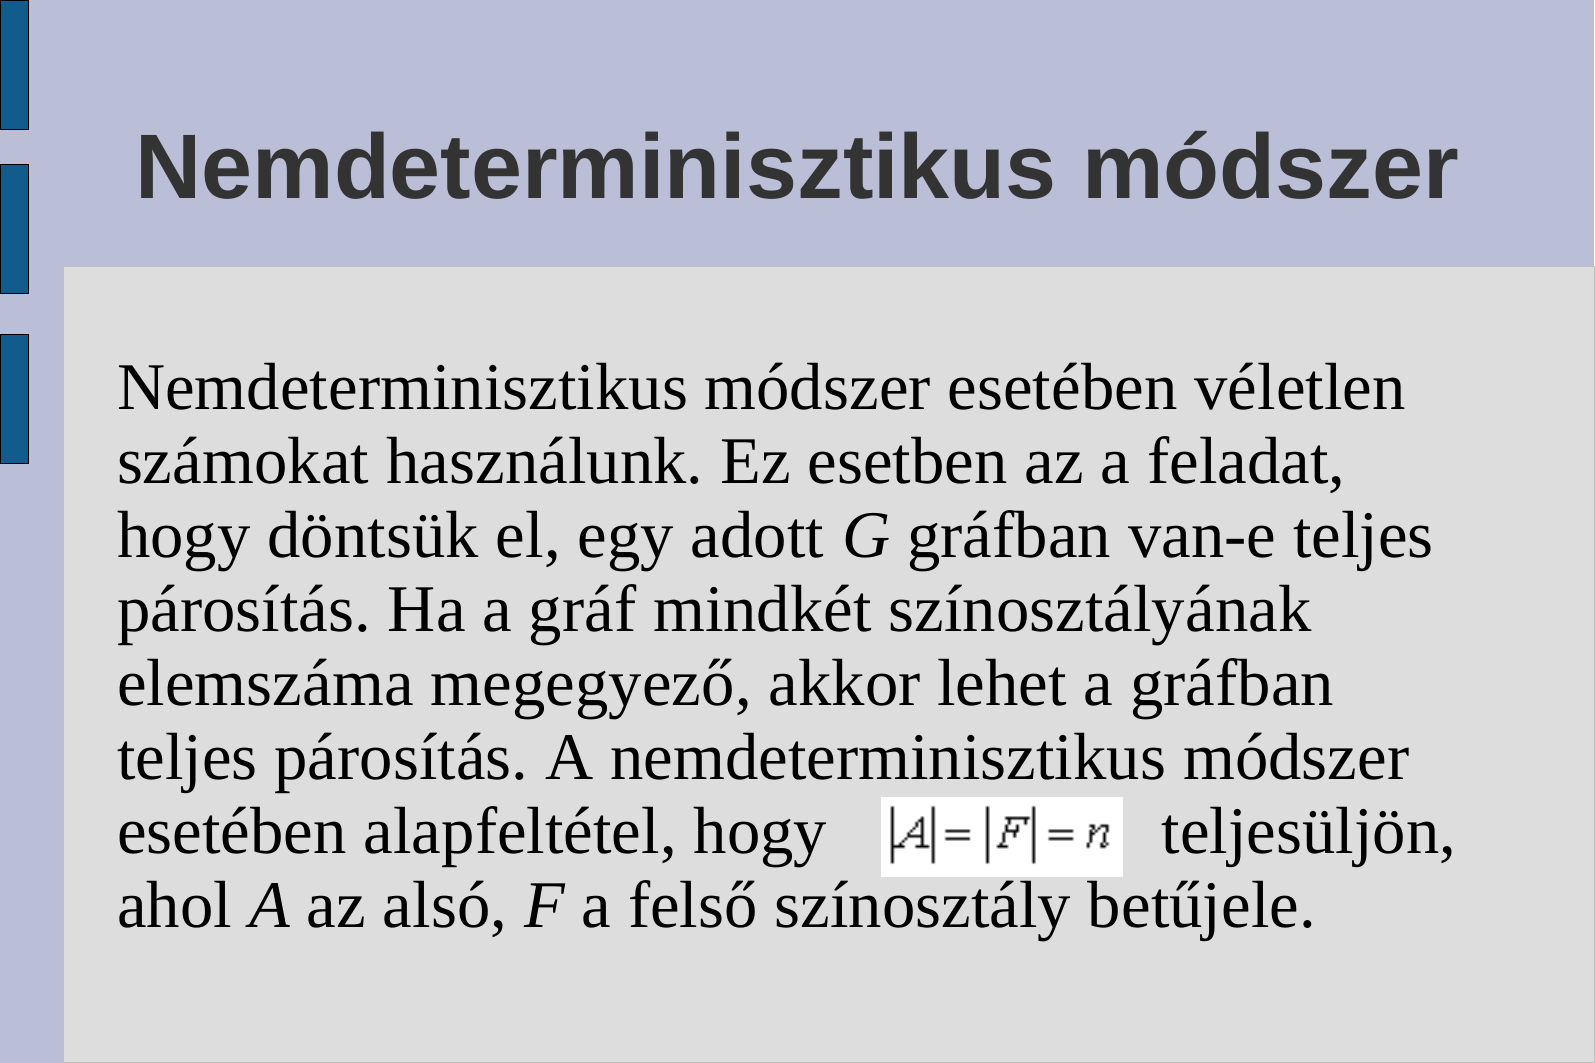

# Nemdeterminisztikus módszer
Nemdeterminisztikus módszer esetében véletlen számokat használunk. Ez esetben az a feladat, hogy döntsük el, egy adott G gráfban van-e teljes párosítás. Ha a gráf mindkét színosztályának elemszáma megegyező, akkor lehet a gráfban teljes párosítás. A nemdeterminisztikus módszer esetében alapfeltétel, hogy teljesüljön, ahol A az alsó, F a felső színosztály betűjele.